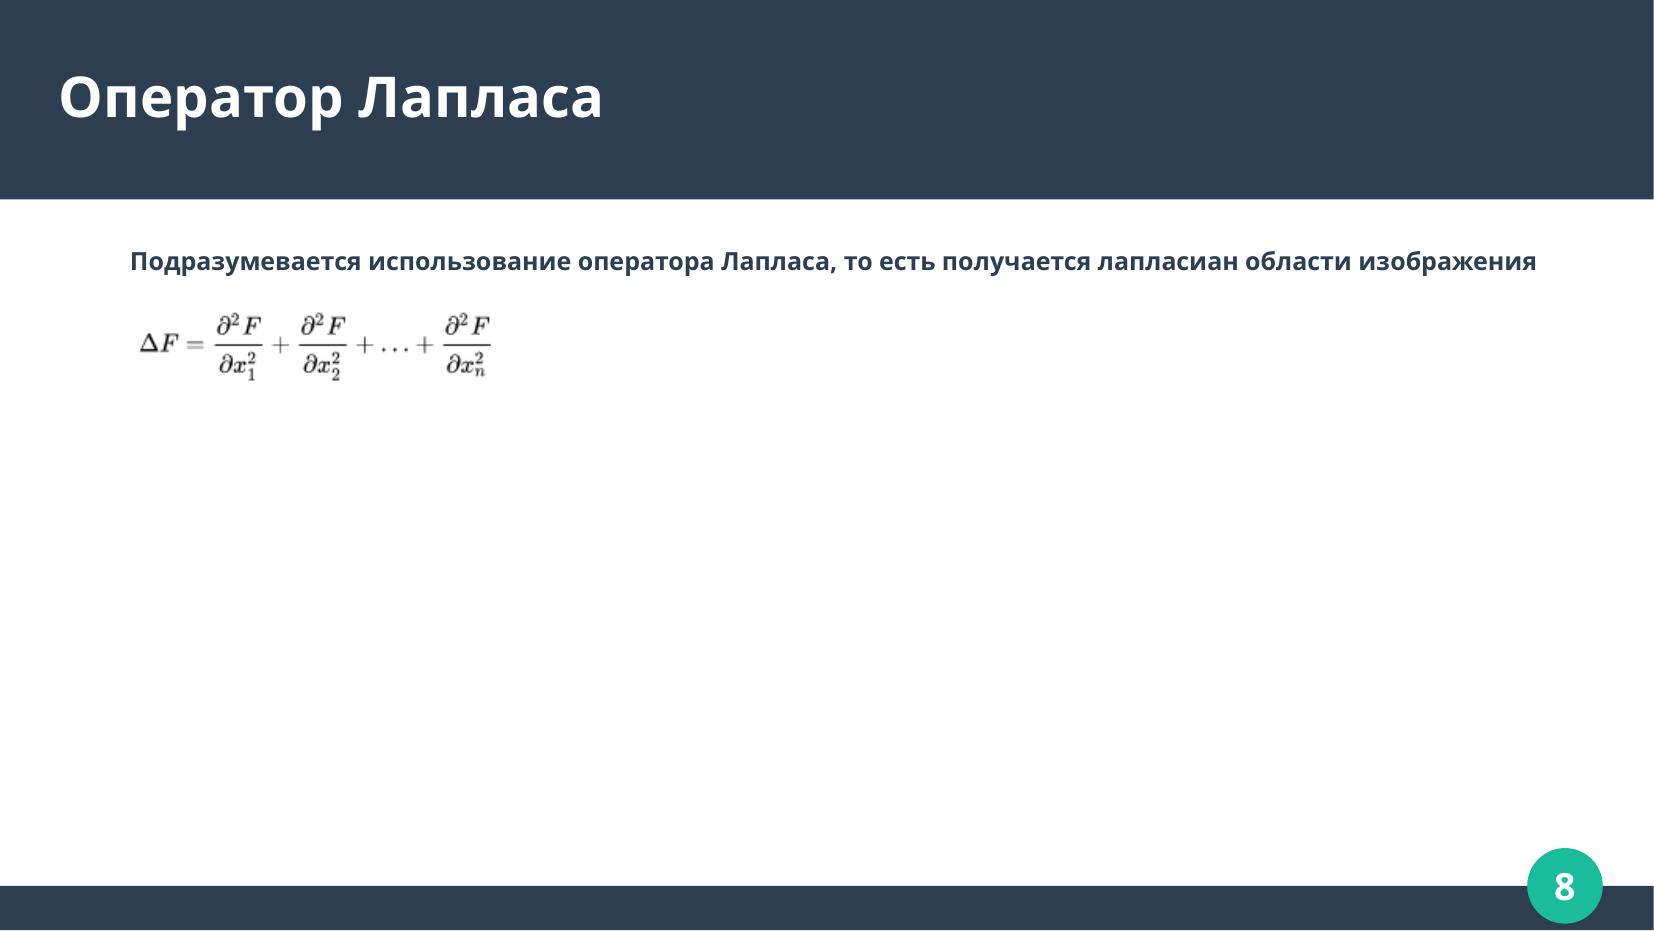

# Оператор Лапласа
Подразумевается использование оператора Лапласа, то есть получается лапласиан области изображения